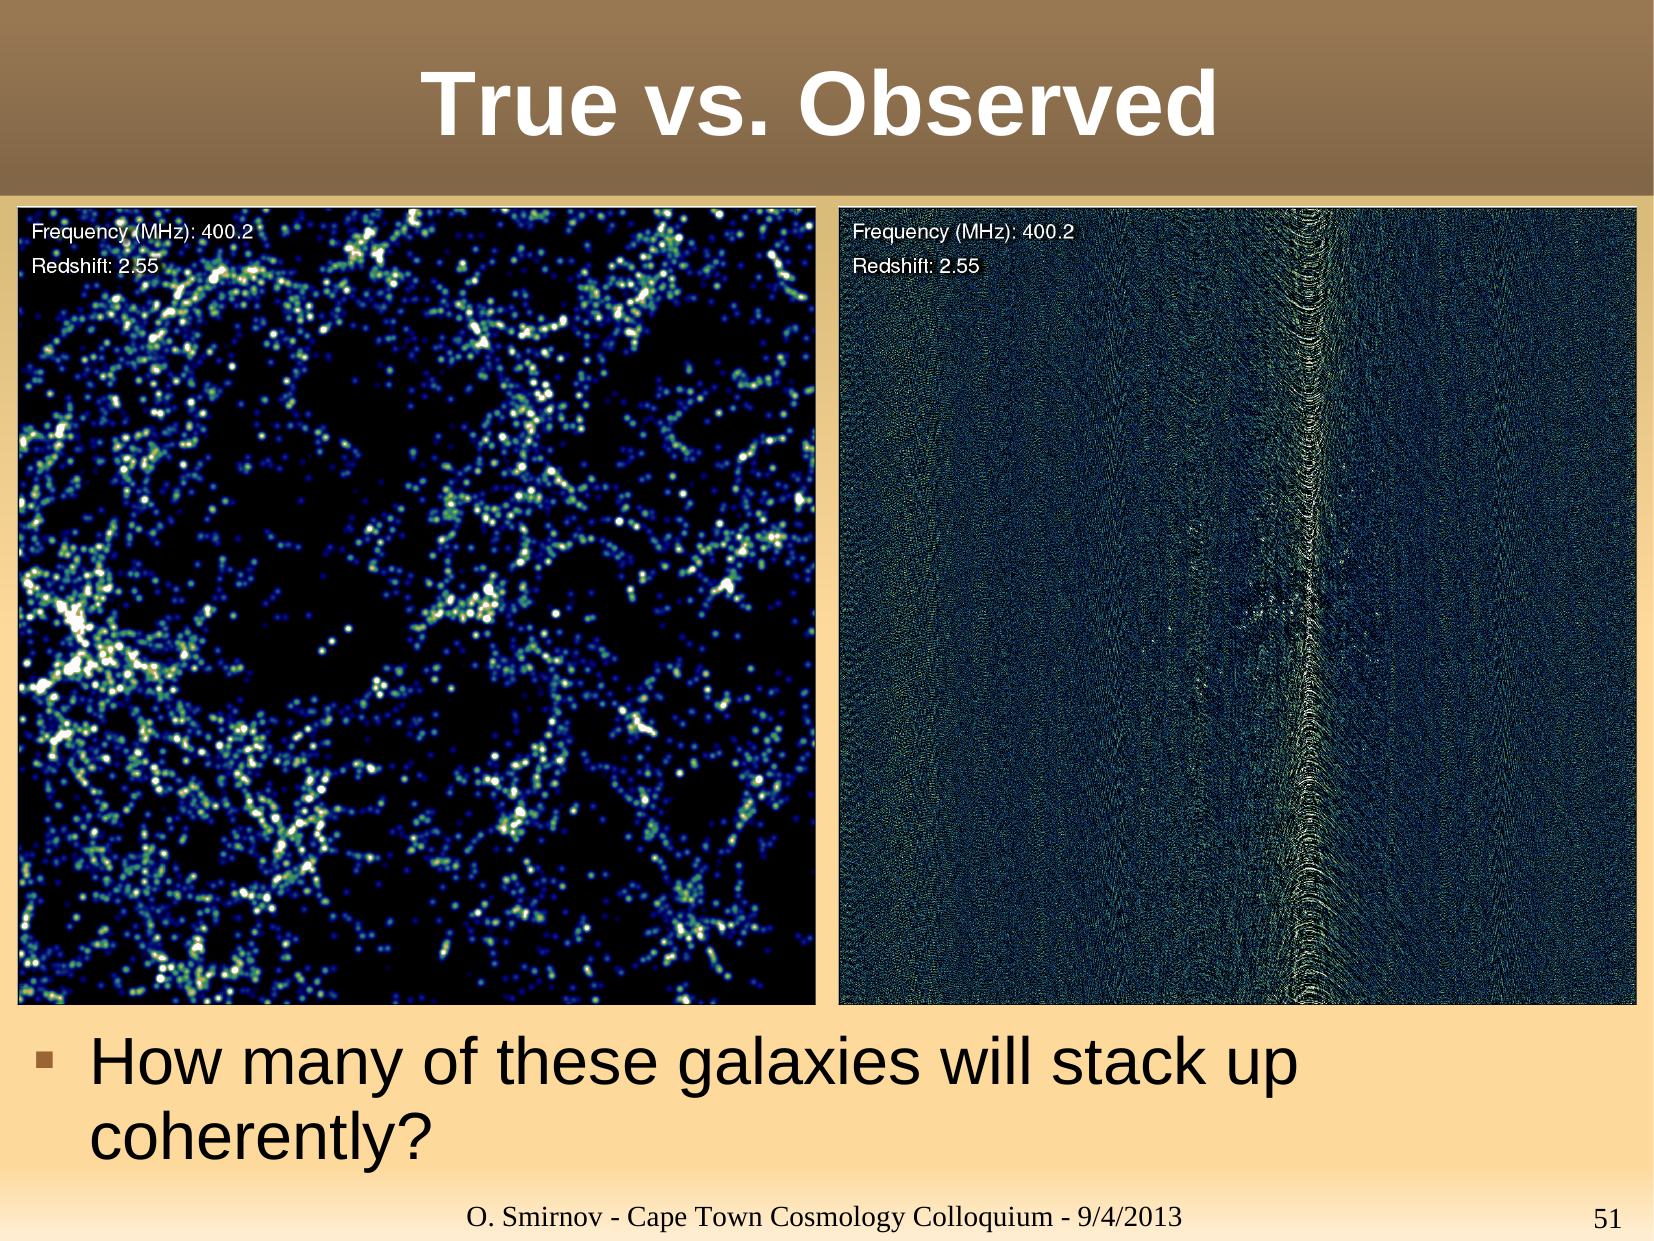

# True vs. Observed
How many of these galaxies will stack up coherently?
O. Smirnov - Cape Town Cosmology Colloquium - 9/4/2013
51